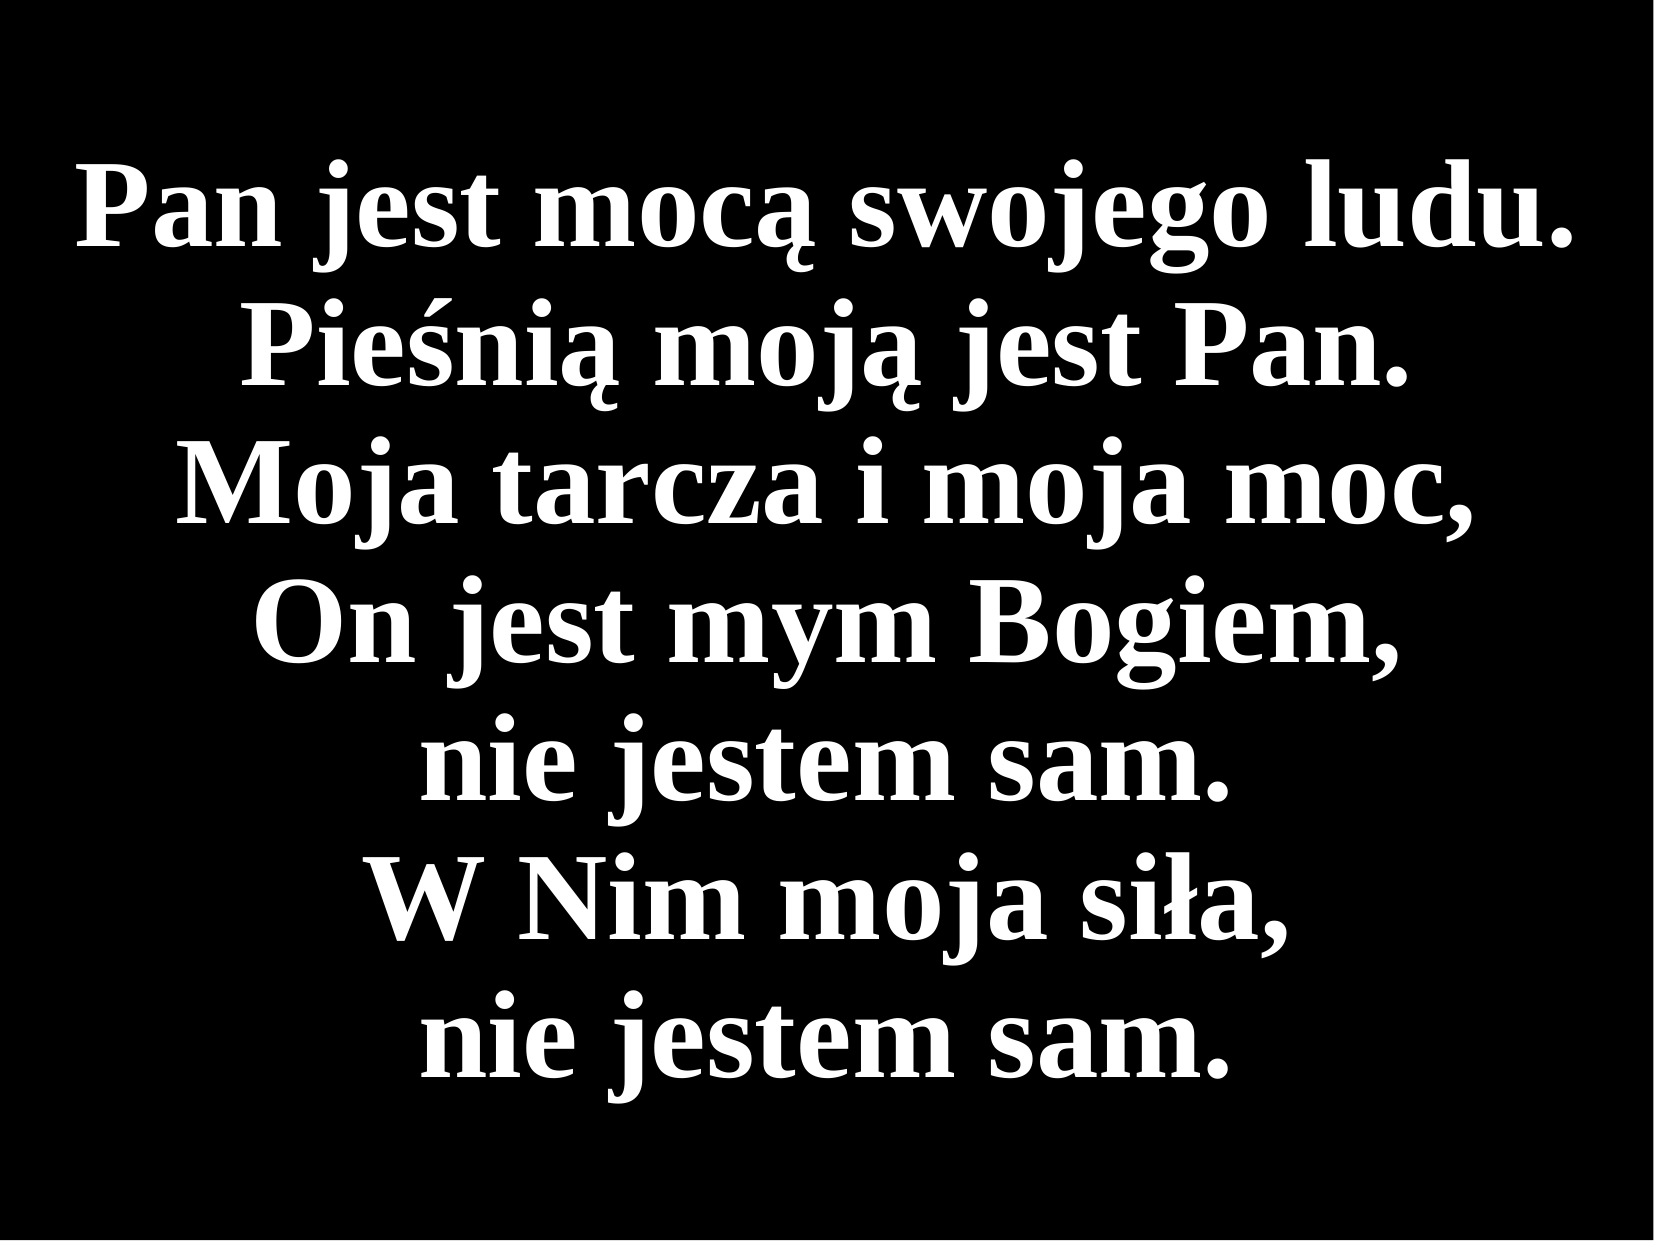

# Pan jest mocą swojego ludu. Pieśnią moją jest Pan. Moja tarcza i moja moc, On jest mym Bogiem, nie jestem sam. W Nim moja siła, nie jestem sam.